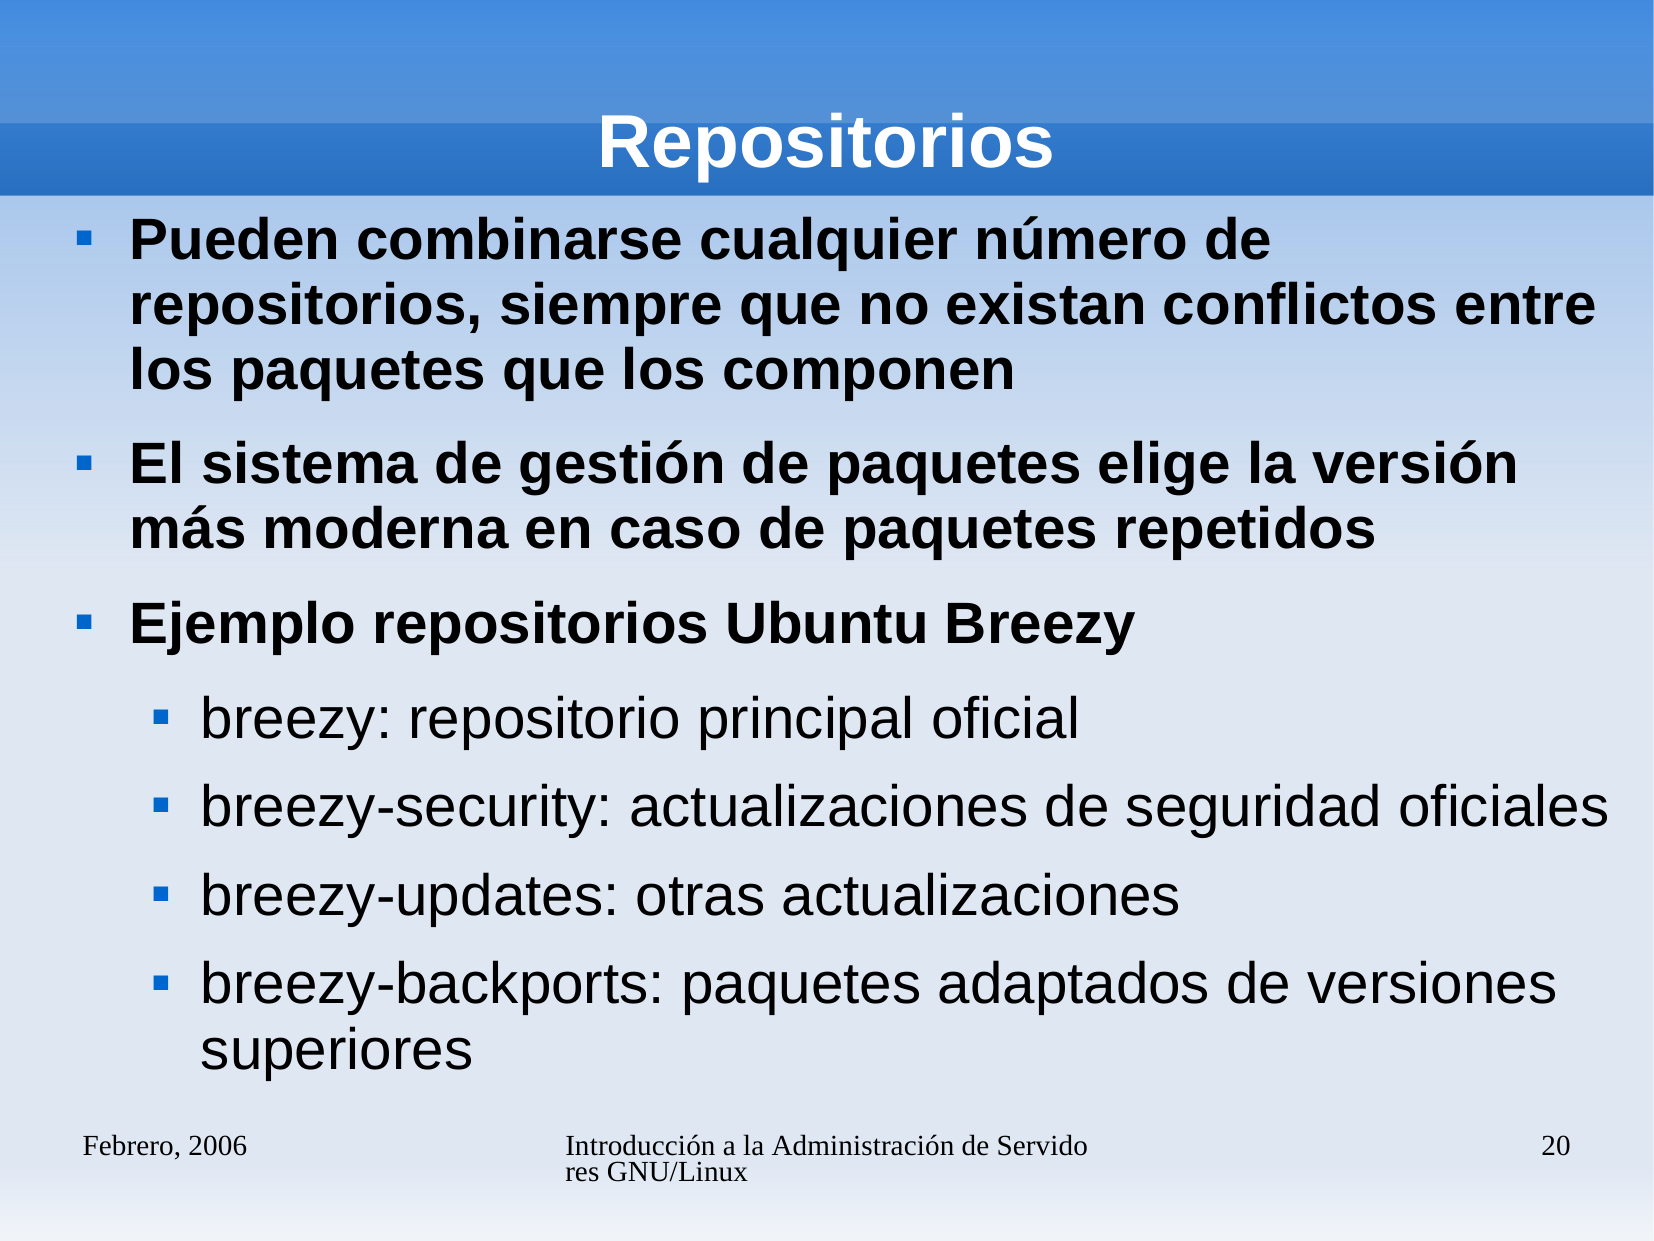

# Repositorios
Pueden combinarse cualquier número de repositorios, siempre que no existan conflictos entre los paquetes que los componen
El sistema de gestión de paquetes elige la versión más moderna en caso de paquetes repetidos
Ejemplo repositorios Ubuntu Breezy
breezy: repositorio principal oficial
breezy-security: actualizaciones de seguridad oficiales
breezy-updates: otras actualizaciones
breezy-backports: paquetes adaptados de versiones superiores
Febrero, 2006
Introducción a la Administración de Servidores GNU/Linux
20